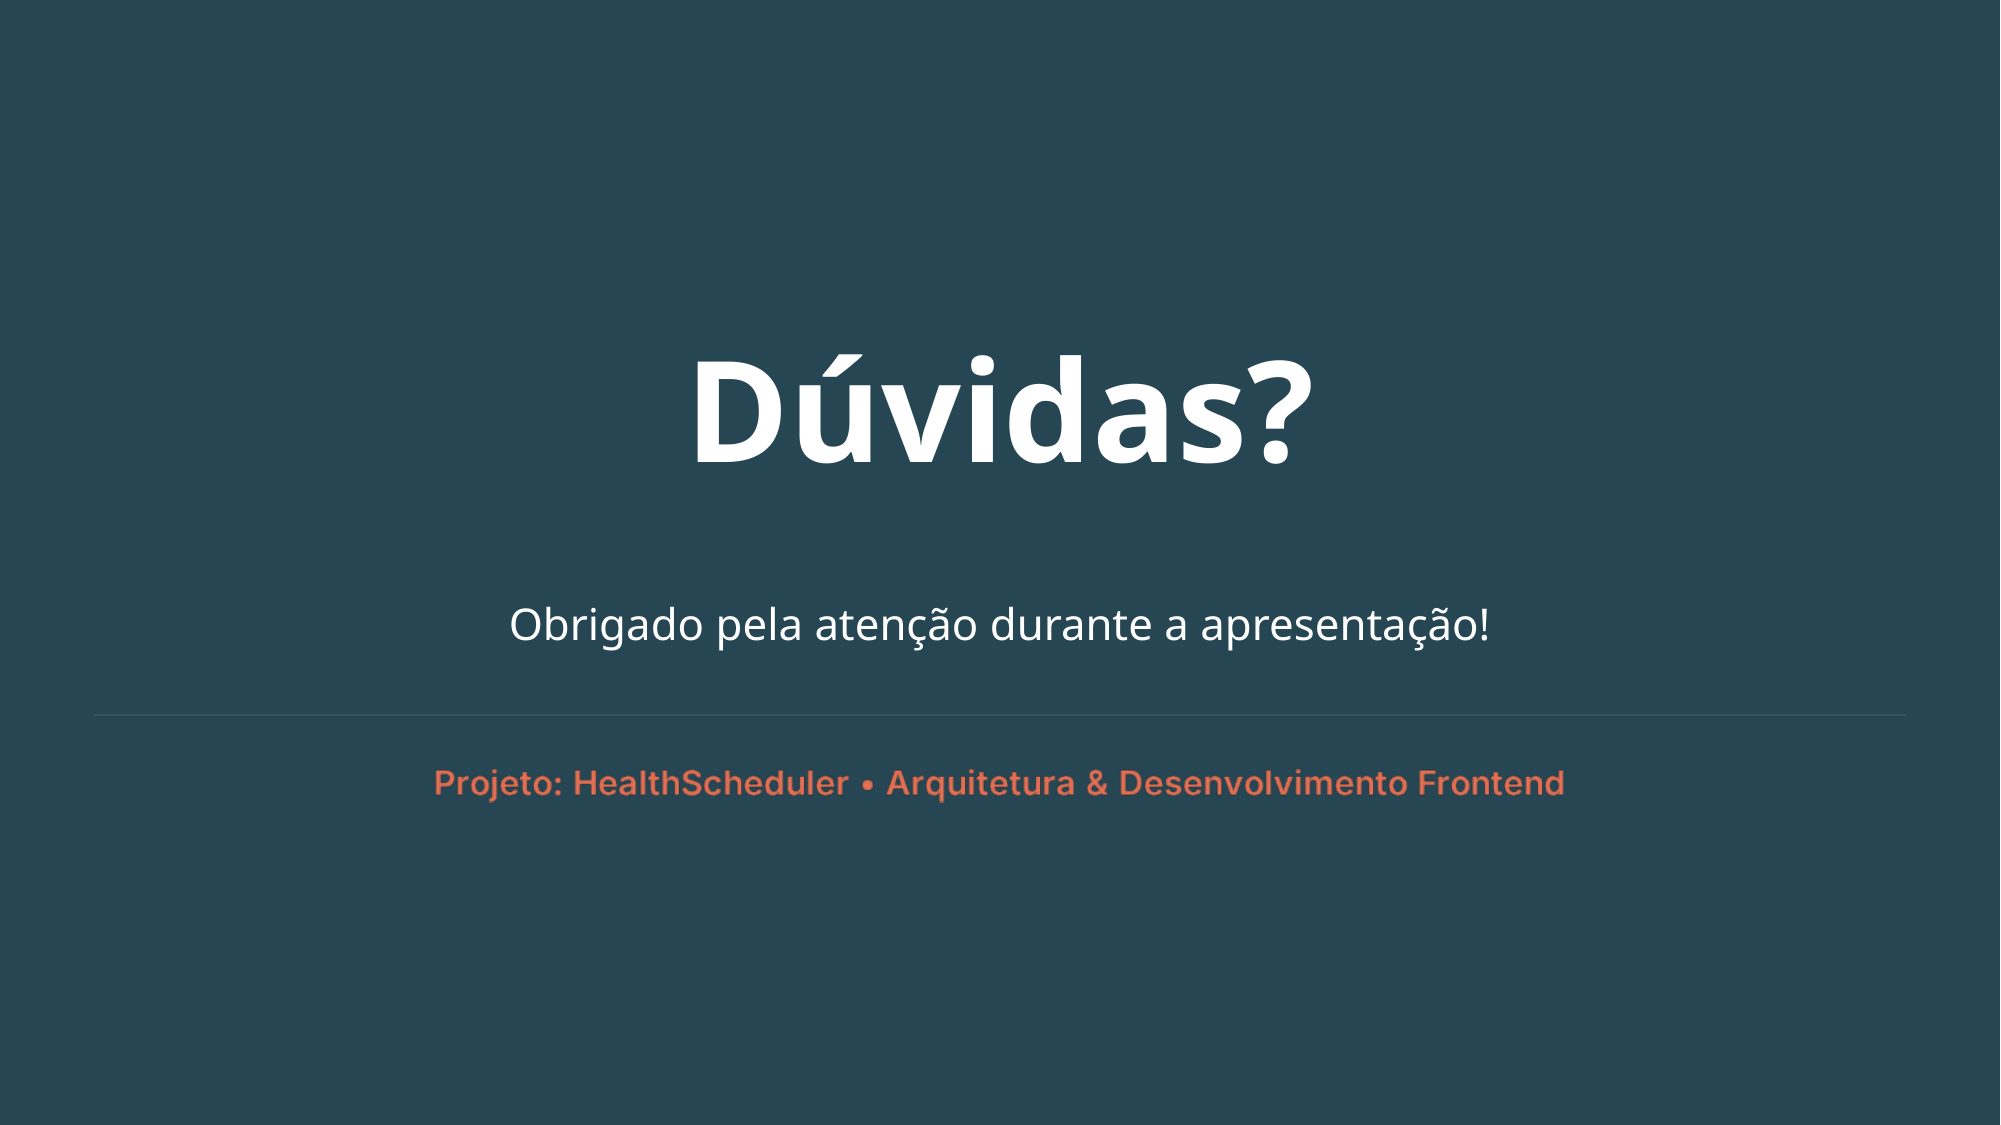

Dúvidas?
Obrigado pela atenção durante a apresentação!